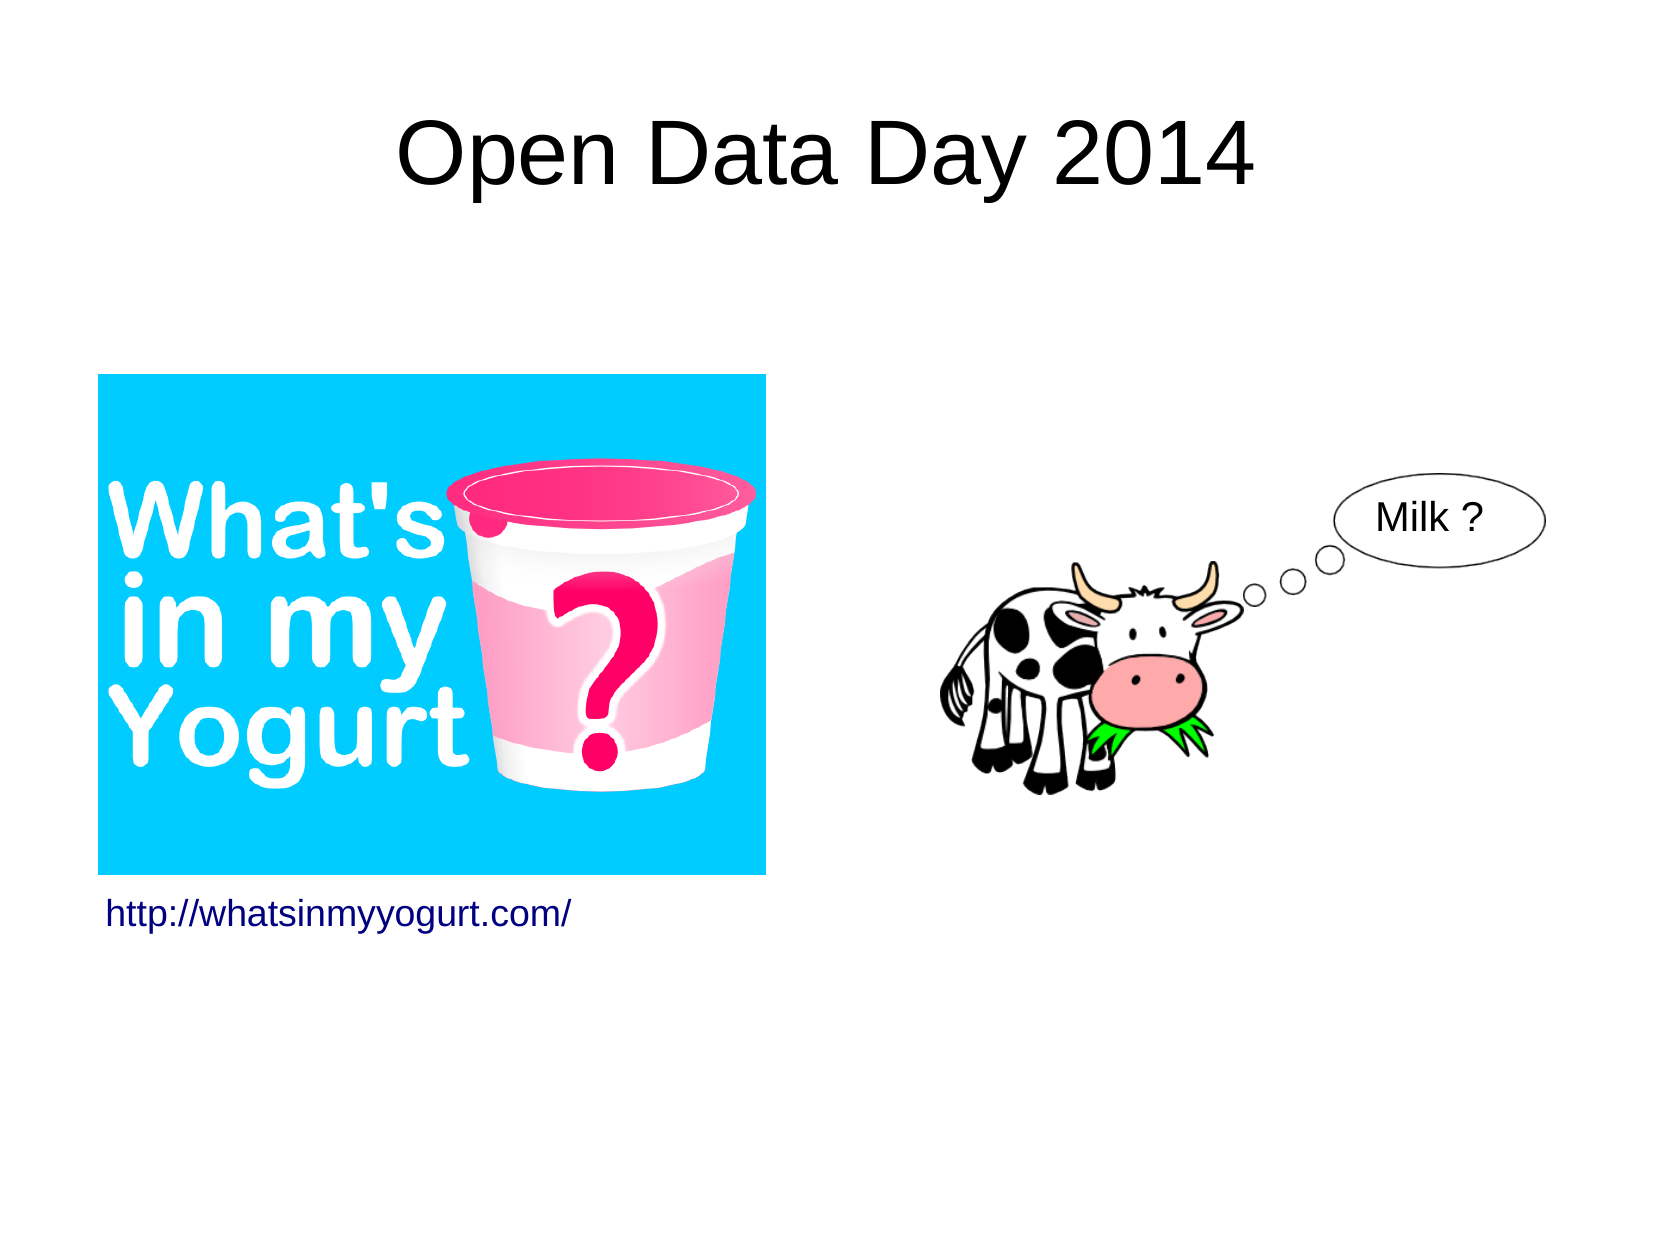

# Open Data Day 2014
Milk ?
http://whatsinmyyogurt.com/